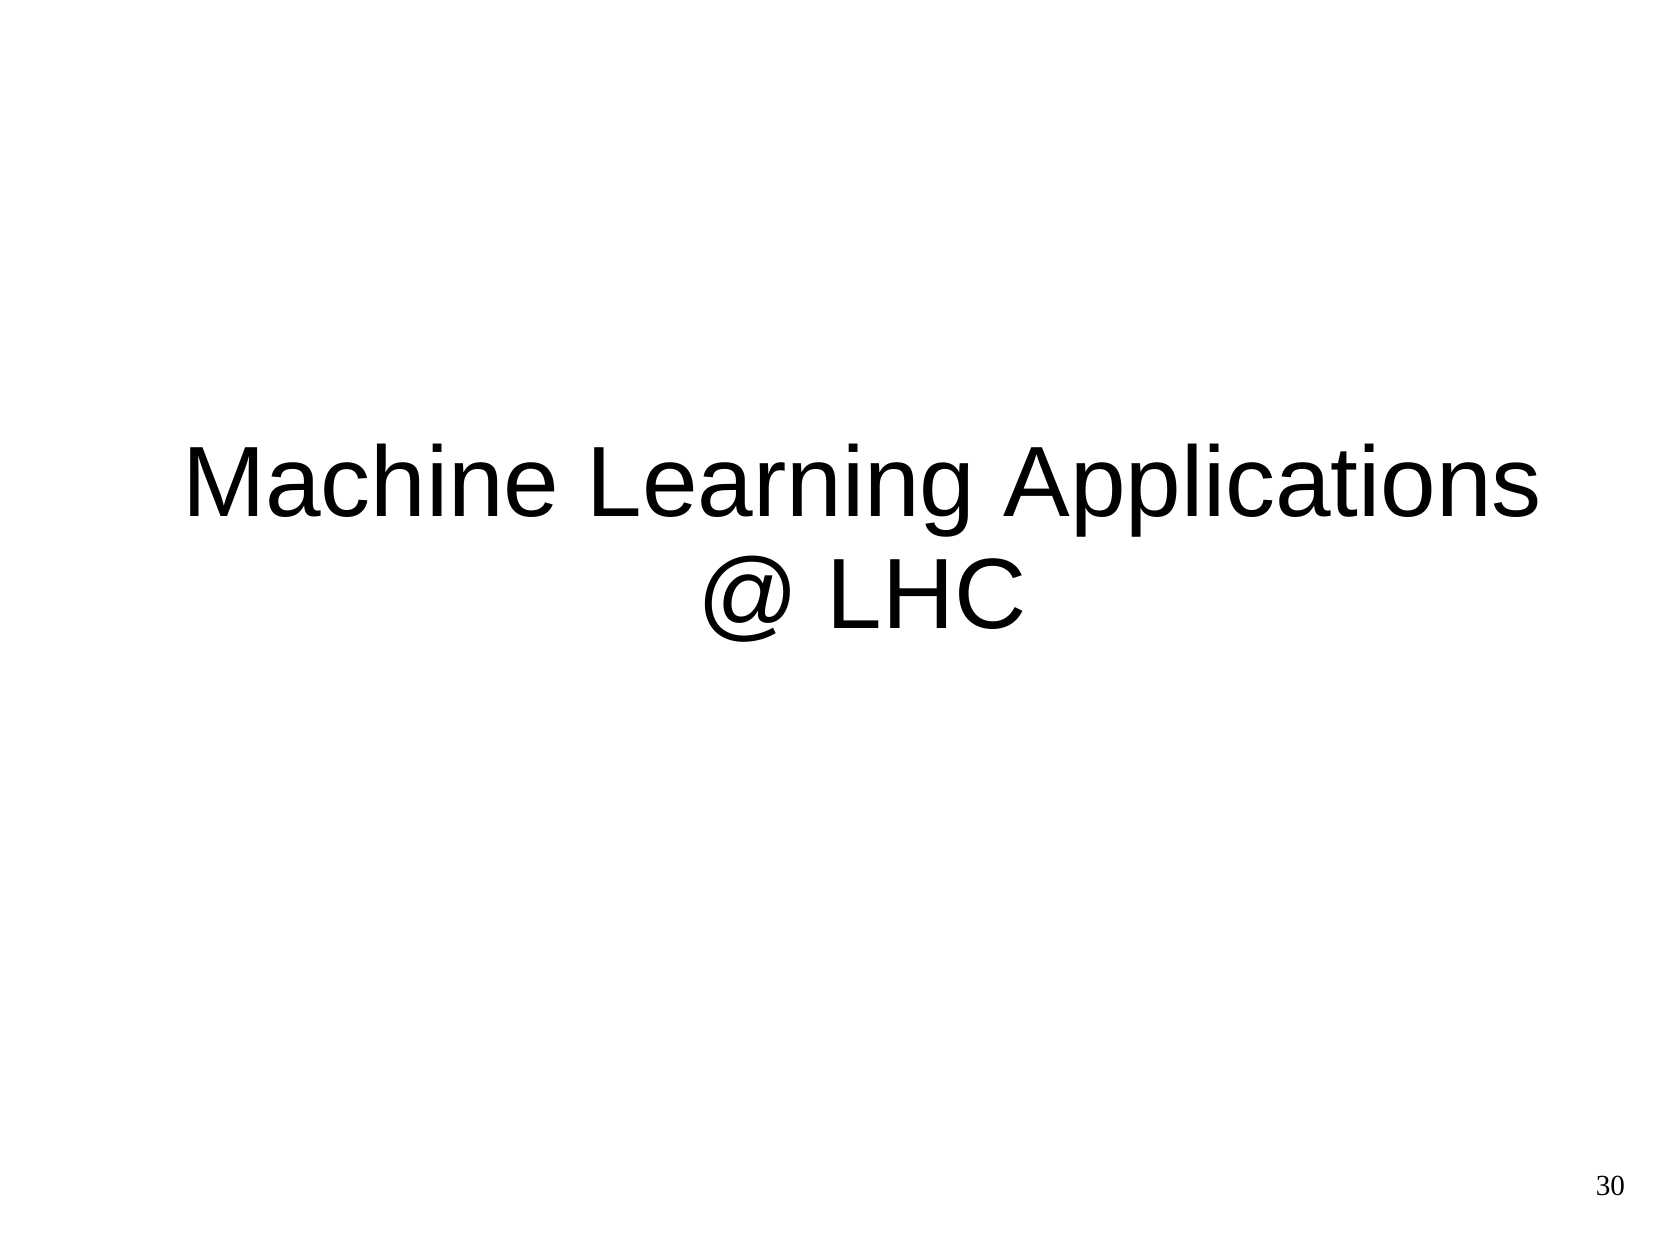

# Machine Learning Applications @ LHC
30